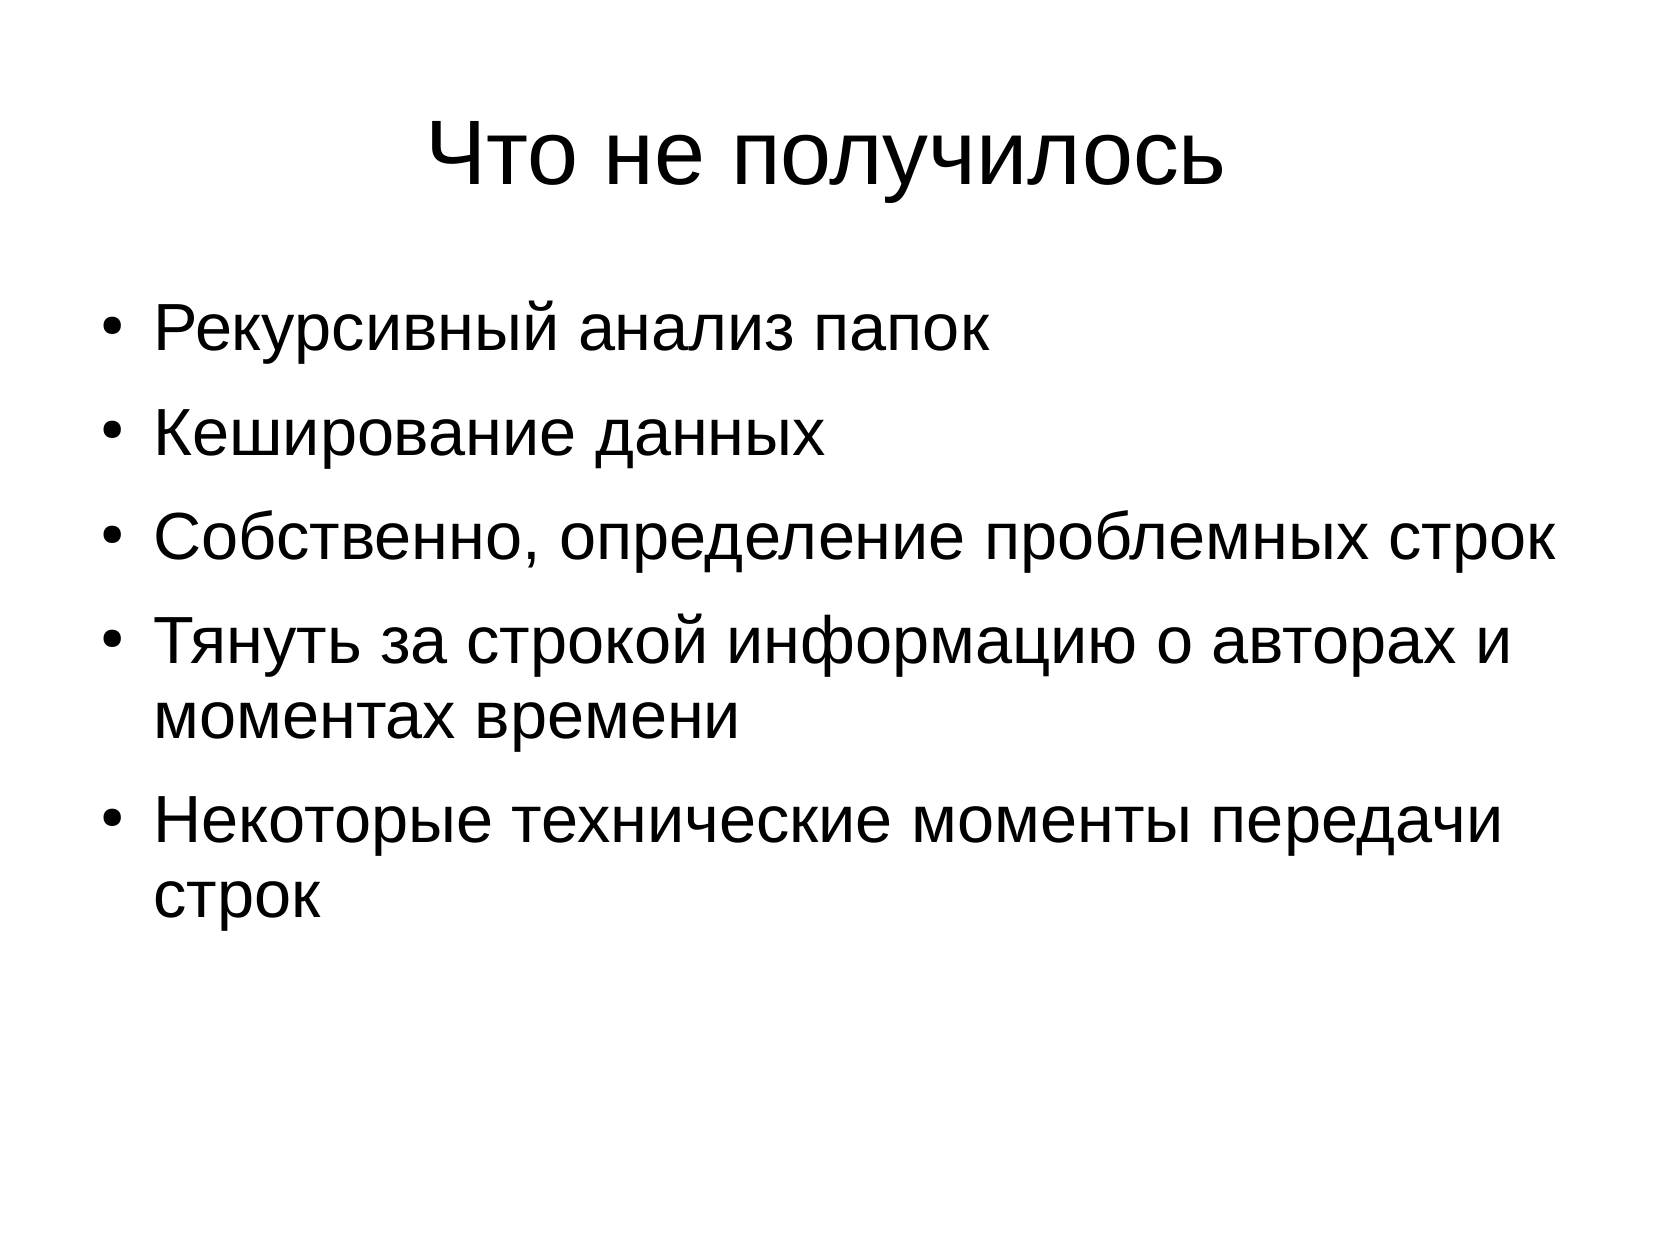

# Что не получилось
Рекурсивный анализ папок
Кеширование данных
Собственно, определение проблемных строк
Тянуть за строкой информацию о авторах и моментах времени
Некоторые технические моменты передачи строк